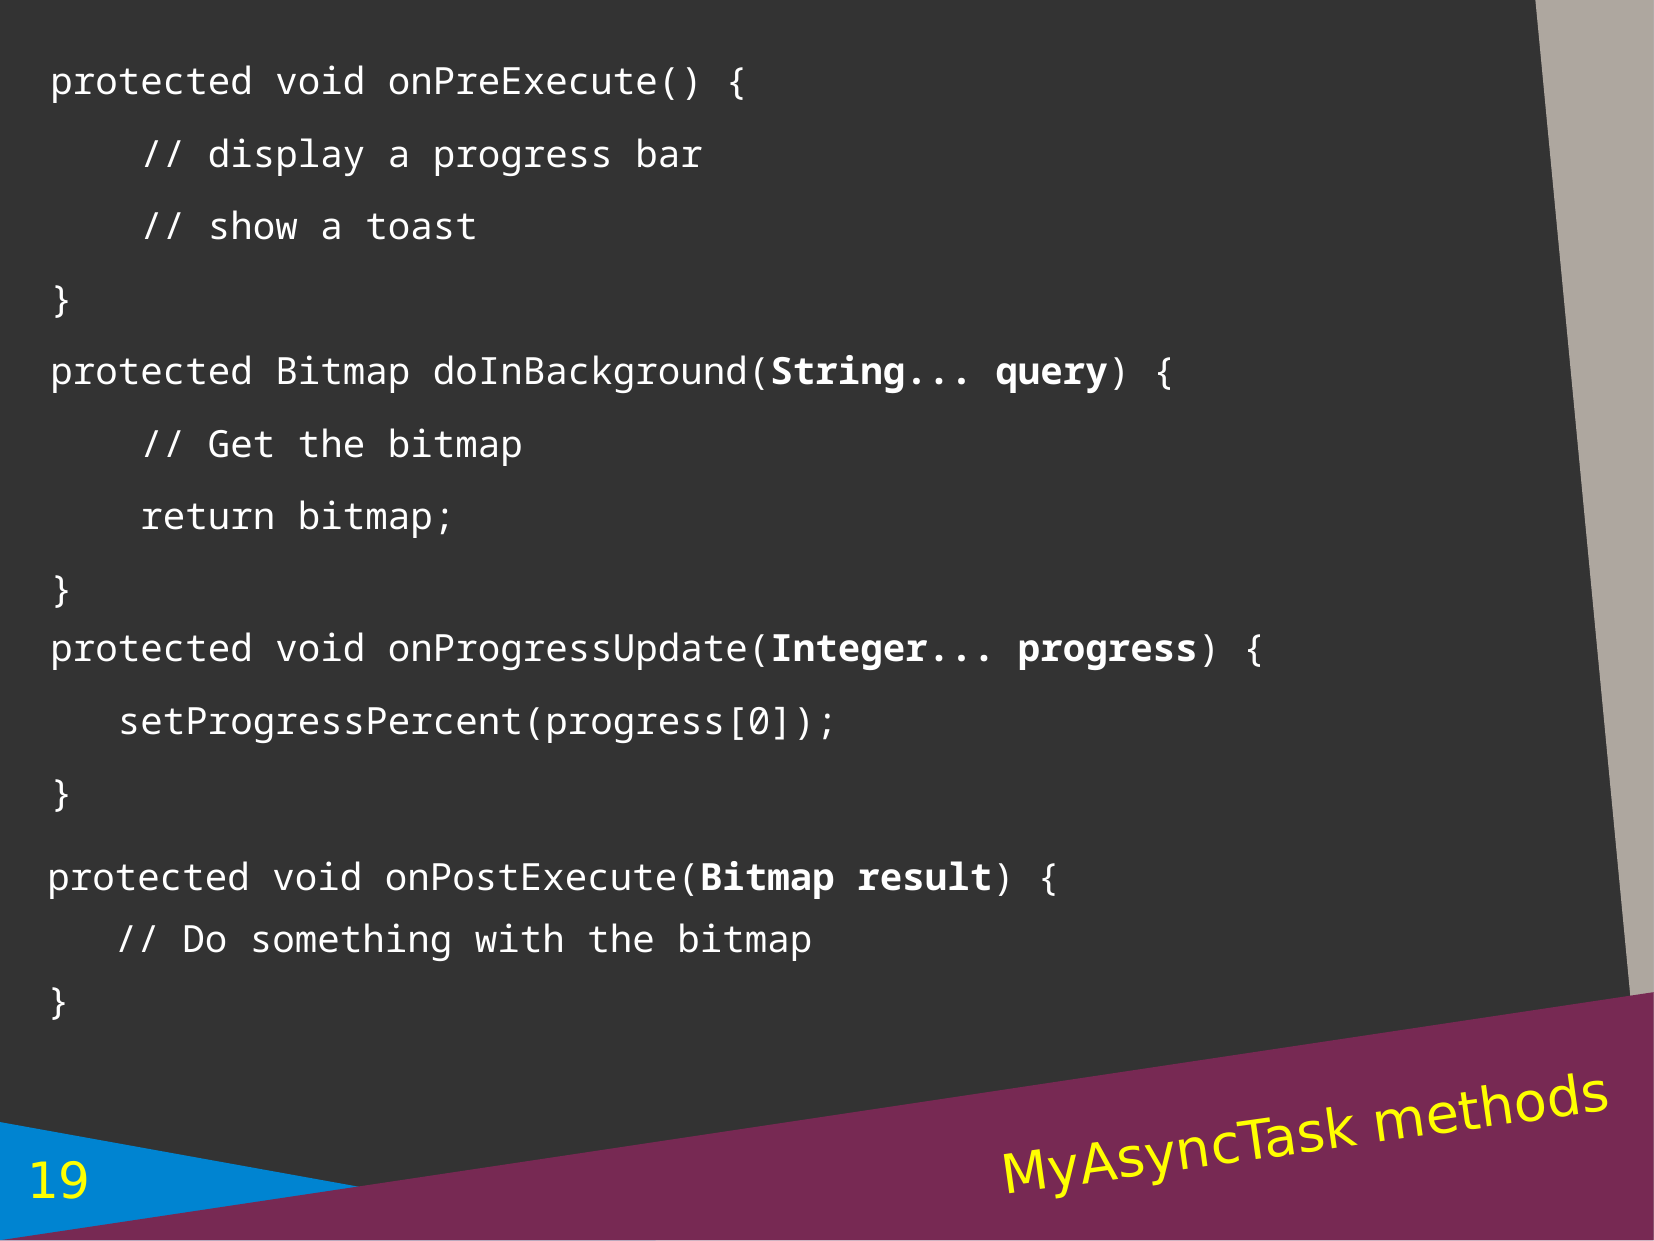

protected void onPreExecute() {
 // display a progress bar
 // show a toast
}
protected Bitmap doInBackground(String... query) {
 // Get the bitmap
 return bitmap;
}
protected void onProgressUpdate(Integer... progress) {
 setProgressPercent(progress[0]);
}
protected void onPostExecute(Bitmap result) {
 // Do something with the bitmap
}
# MyAsyncTask methods
19